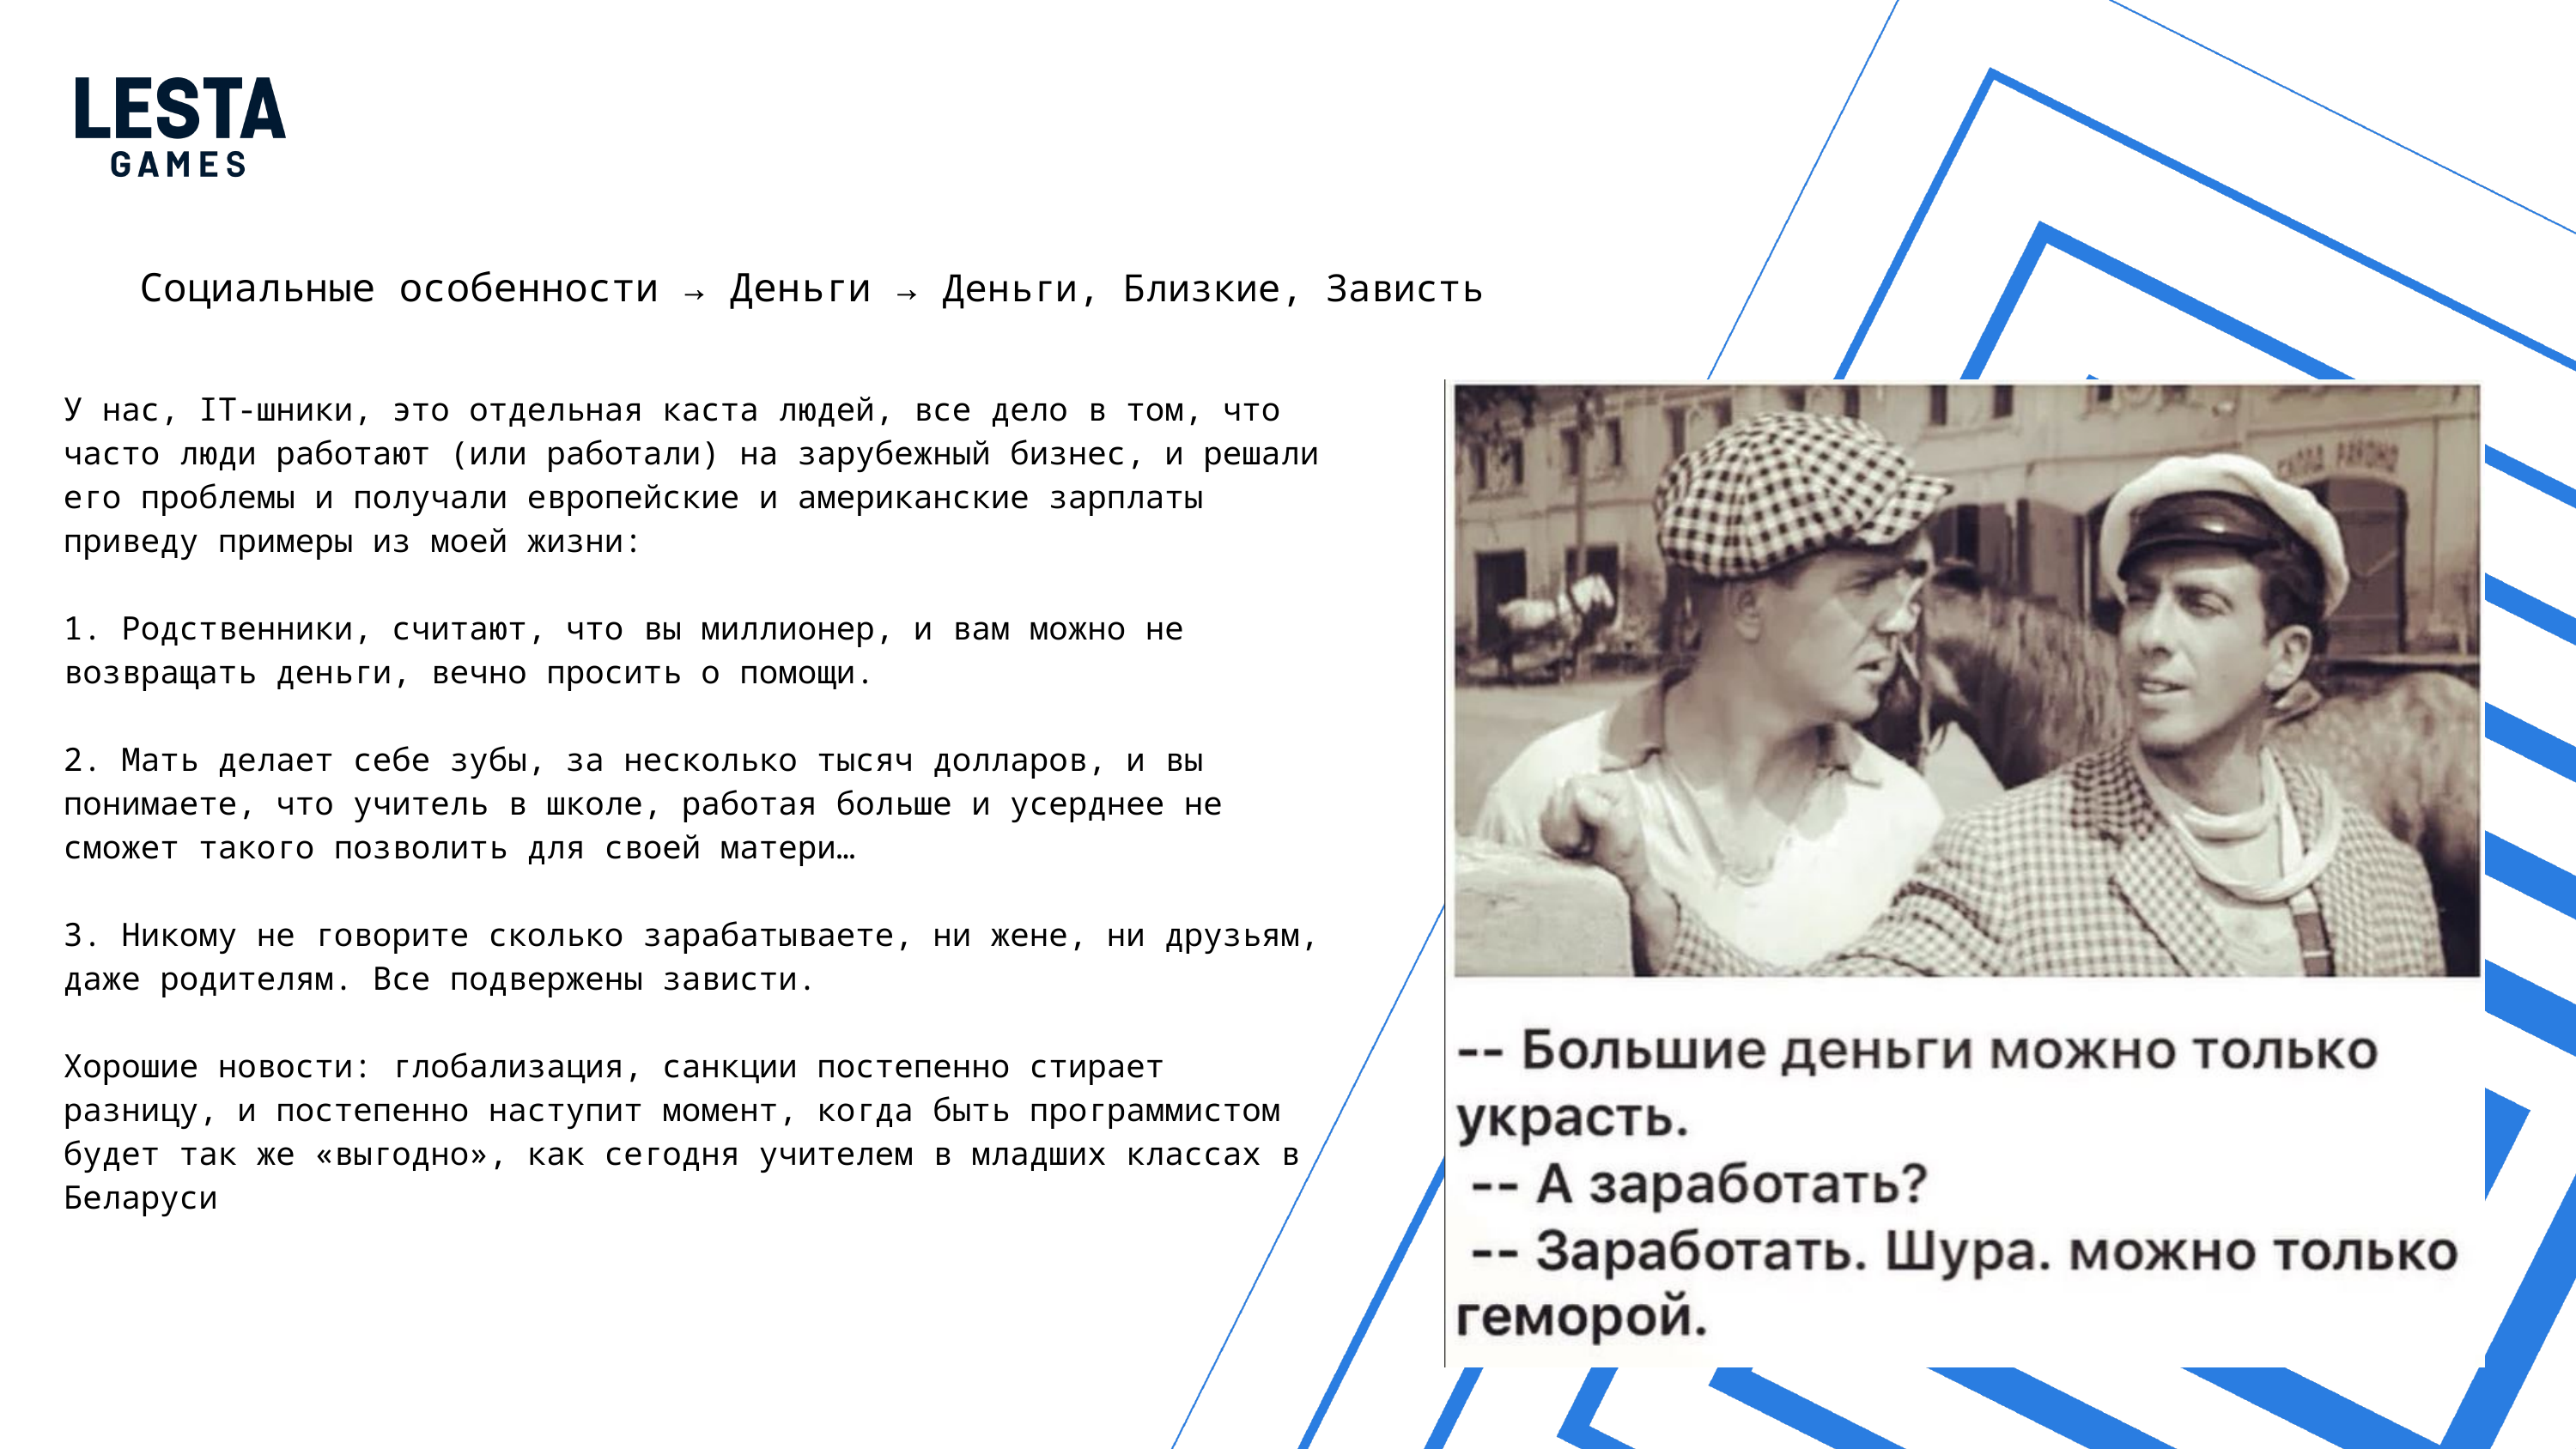

Социальные особенности → Деньги → Деньги, Близкие, Зависть
У нас, IT-шники, это отдельная каста людей, все дело в том, что часто люди работают (или работали) на зарубежный бизнес, и решали его проблемы и получали европейские и американские зарплаты приведу примеры из моей жизни:
1. Родственники, считают, что вы миллионер, и вам можно не возвращать деньги, вечно просить о помощи.
2. Мать делает себе зубы, за несколько тысяч долларов, и вы понимаете, что учитель в школе, работая больше и усерднее не сможет такого позволить для своей матери…
3. Никому не говорите сколько зарабатываете, ни жене, ни друзьям, даже родителям. Все подвержены зависти.
Хорошие новости: глобализация, санкции постепенно стирает разницу, и постепенно наступит момент, когда быть программистом будет так же «выгодно», как сегодня учителем в младших классах в Беларуси